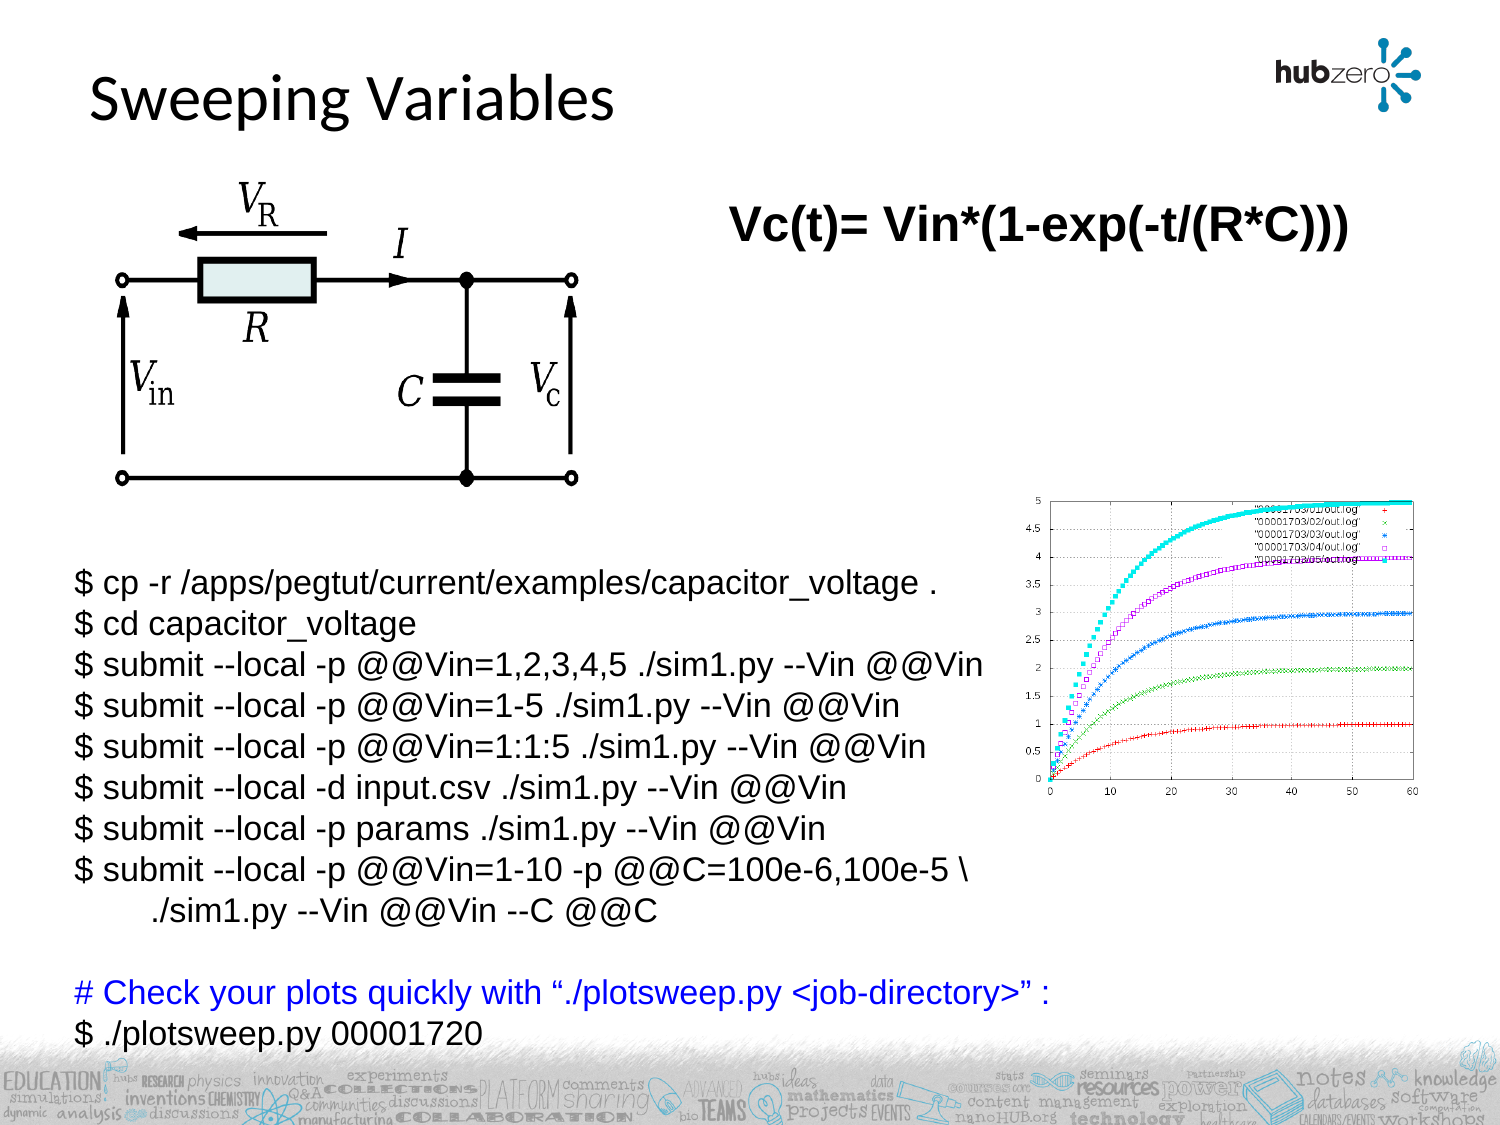

# Sweeping Variables
Vc(t)= Vin*(1-exp(-t/(R*C)))
$ cp -r /apps/pegtut/current/examples/capacitor_voltage .
$ cd capacitor_voltage
$ submit --local -p @@Vin=1,2,3,4,5 ./sim1.py --Vin @@Vin
$ submit --local -p @@Vin=1-5 ./sim1.py --Vin @@Vin
$ submit --local -p @@Vin=1:1:5 ./sim1.py --Vin @@Vin
$ submit --local -d input.csv ./sim1.py --Vin @@Vin
$ submit --local -p params ./sim1.py --Vin @@Vin
$ submit --local -p @@Vin=1-10 -p @@C=100e-6,100e-5 \
 ./sim1.py --Vin @@Vin --C @@C
# Check your plots quickly with “./plotsweep.py <job-directory>” :
$ ./plotsweep.py 00001720